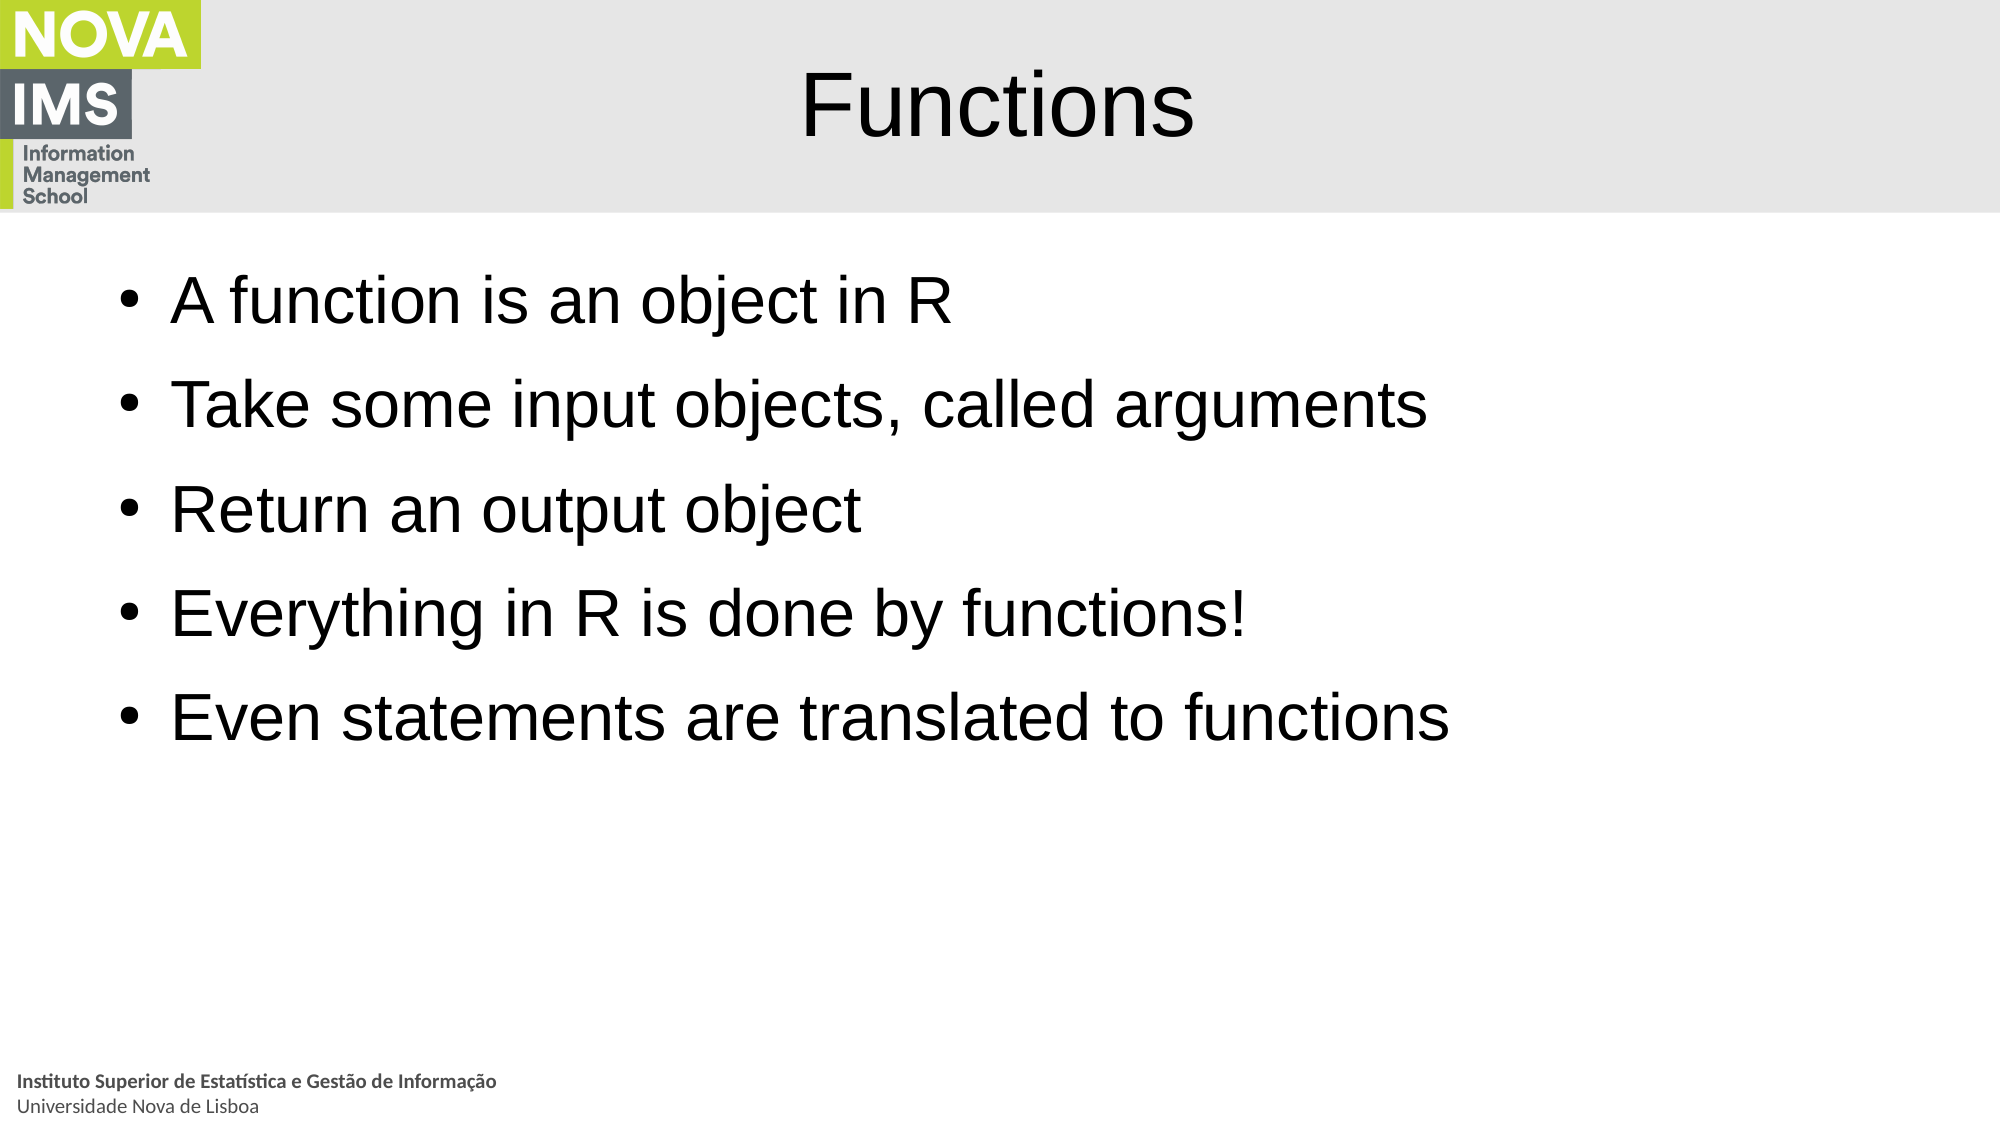

# Functions
A function is an object in R
Take some input objects, called arguments
Return an output object
Everything in R is done by functions!
Even statements are translated to functions